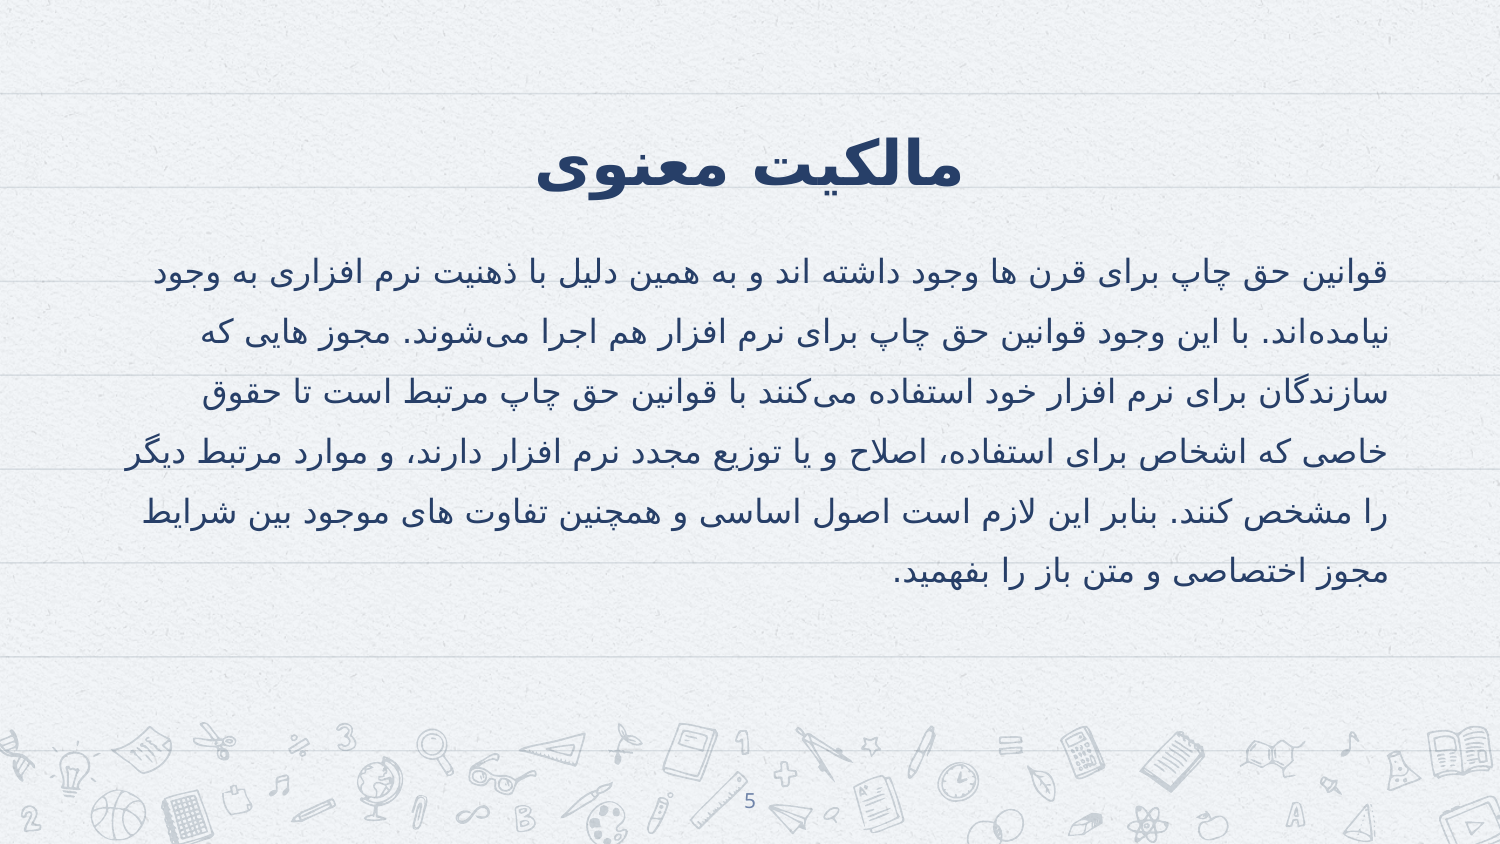

# مالکیت معنوی
قوانین حق چاپ برای قرن ها وجود داشته اند و به همین دلیل با ذهنیت نرم افزاری به وجود نیامده‌اند. با این وجود قوانین حق چاپ برای نرم افزار هم اجرا می‌شوند. مجوز هایی که سازندگان برای نرم افزار خود استفاده می‌کنند با قوانین حق چاپ مرتبط است تا حقوق خاصی که اشخاص برای استفاده، اصلاح و یا توزیع مجدد نرم افزار دارند، و موارد مرتبط دیگر را مشخص کنند. بنابر این لازم است اصول اساسی و همچنین تفاوت های موجود بین شرایط مجوز اختصاصی و متن باز را بفهمید.